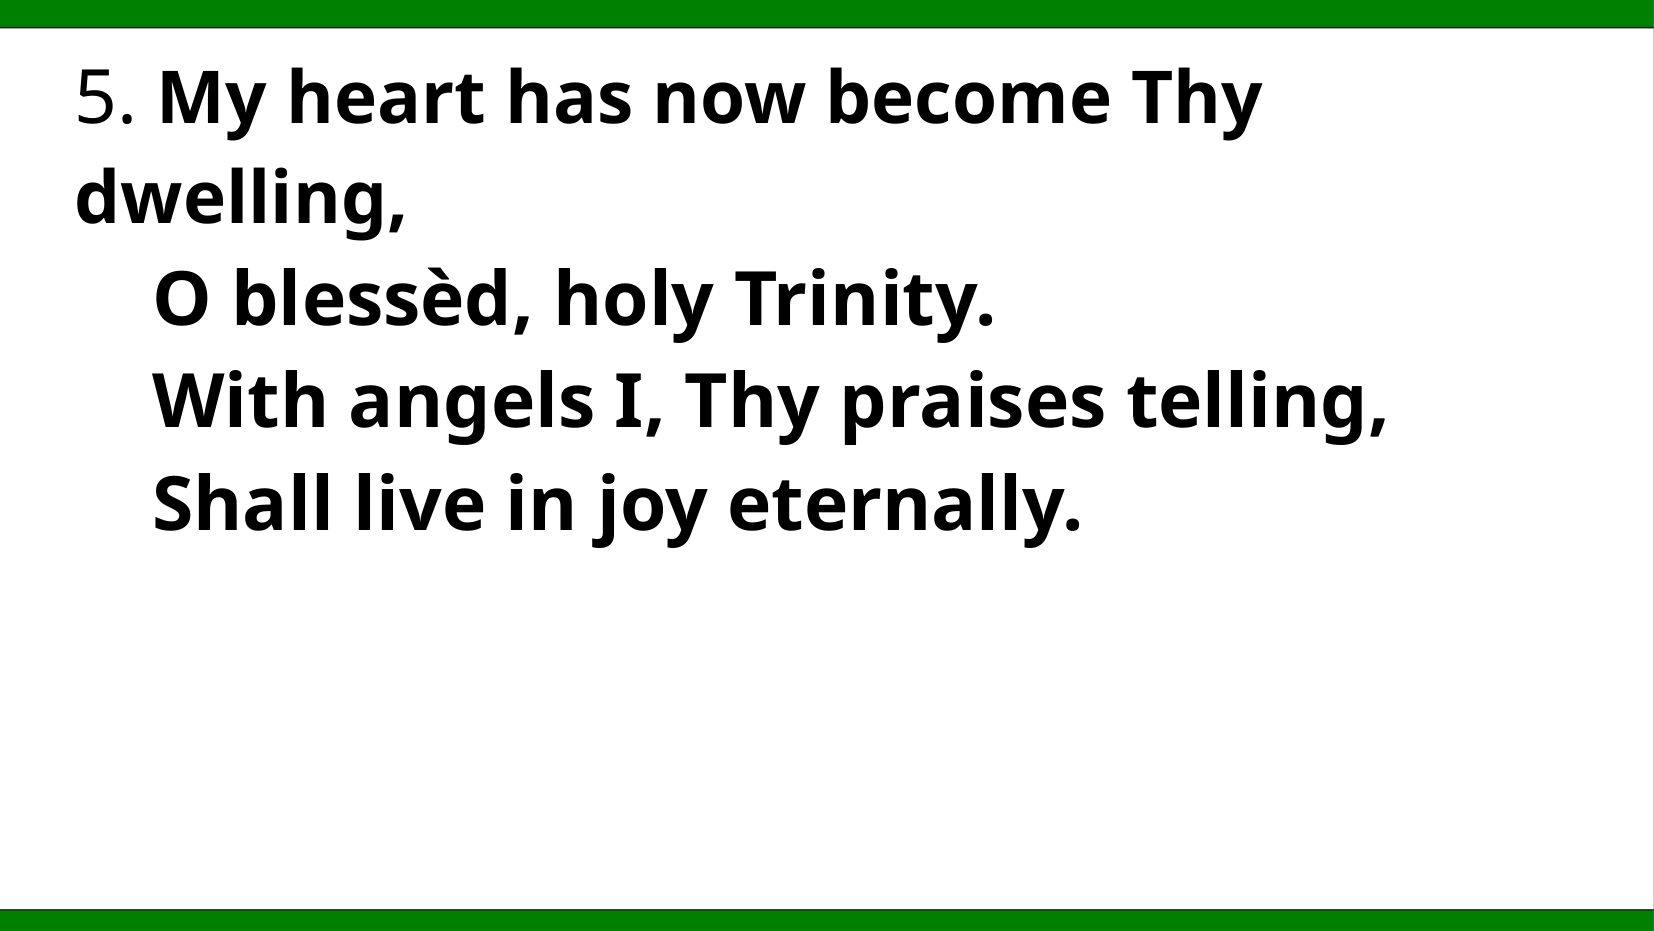

5. My heart has now become Thy dwelling,
 O blessèd, holy Trinity.
 With angels I, Thy praises telling,
 Shall live in joy eternally.